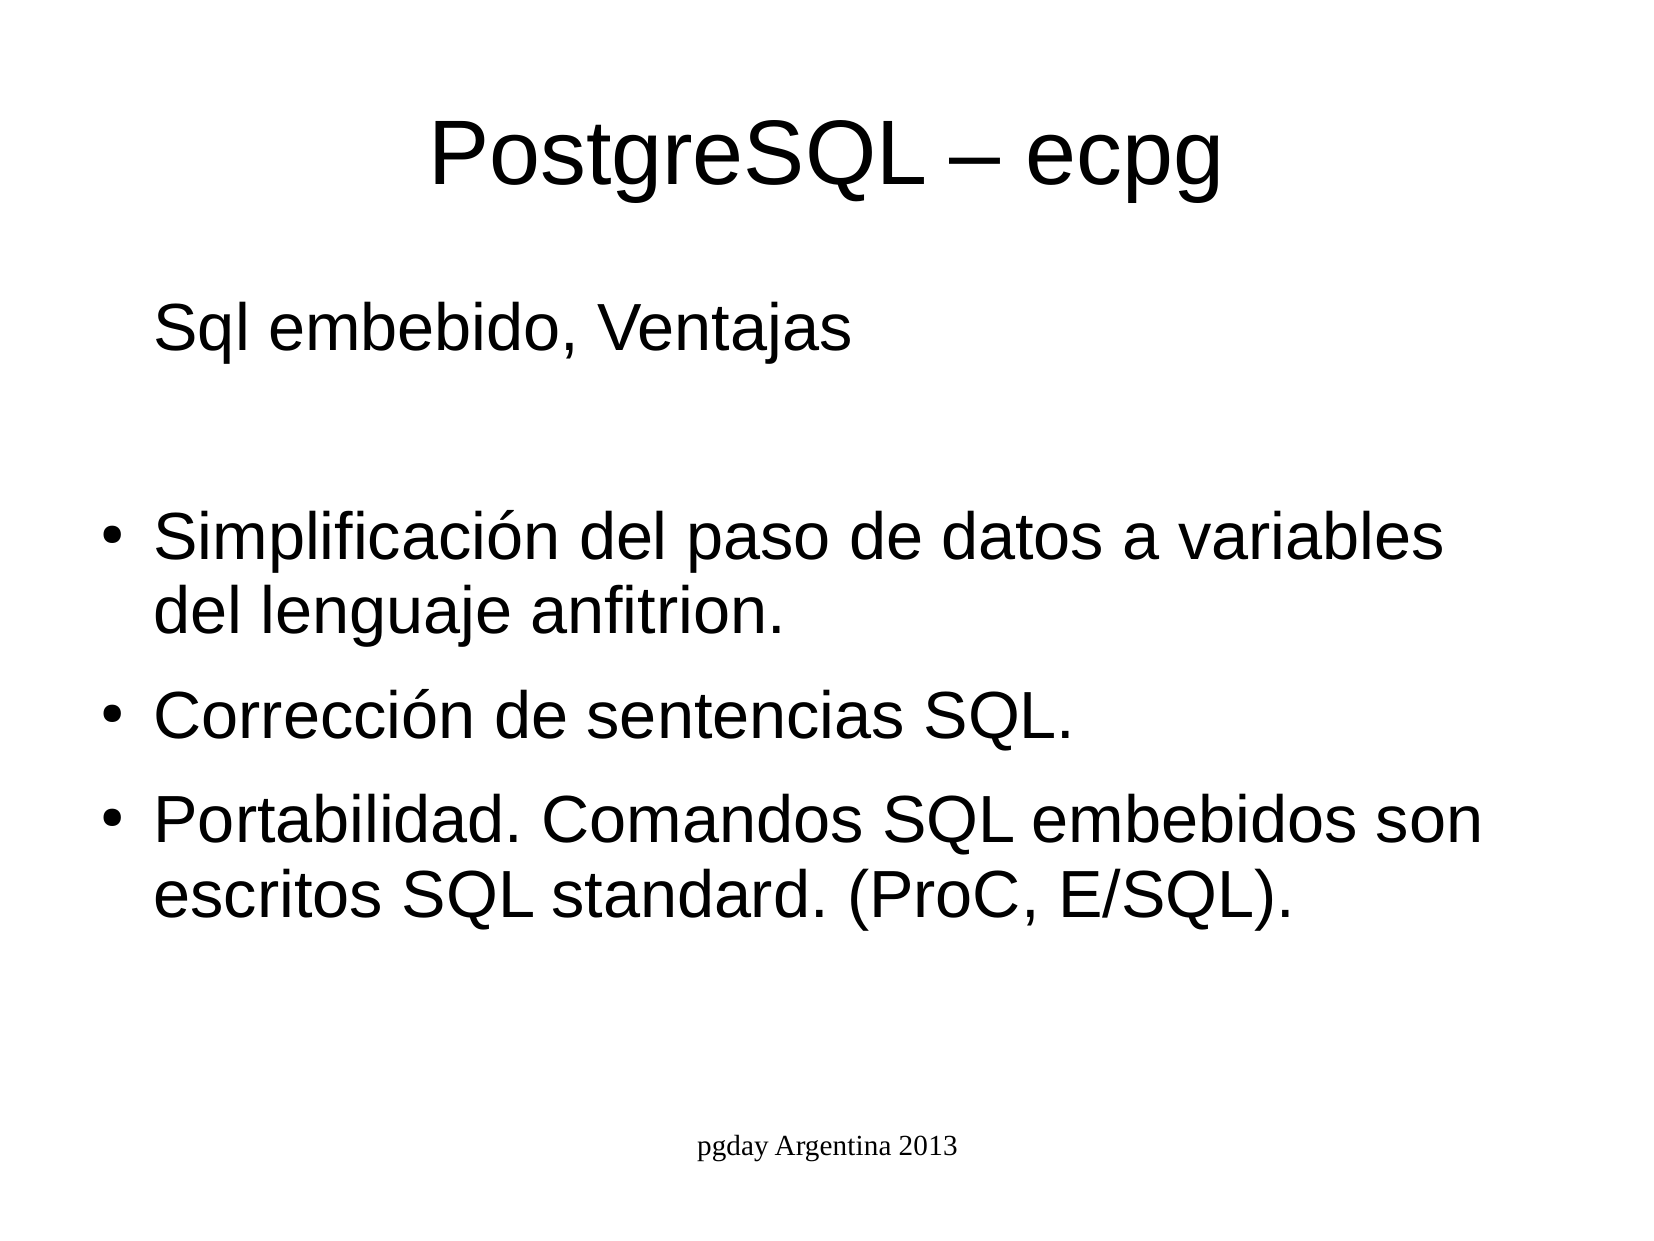

# PostgreSQL – ecpg
Sql embebido, Ventajas
Simplificación del paso de datos a variables del lenguaje anfitrion.
Corrección de sentencias SQL.
Portabilidad. Comandos SQL embebidos son escritos SQL standard. (ProC, E/SQL).
pgday Argentina 2013